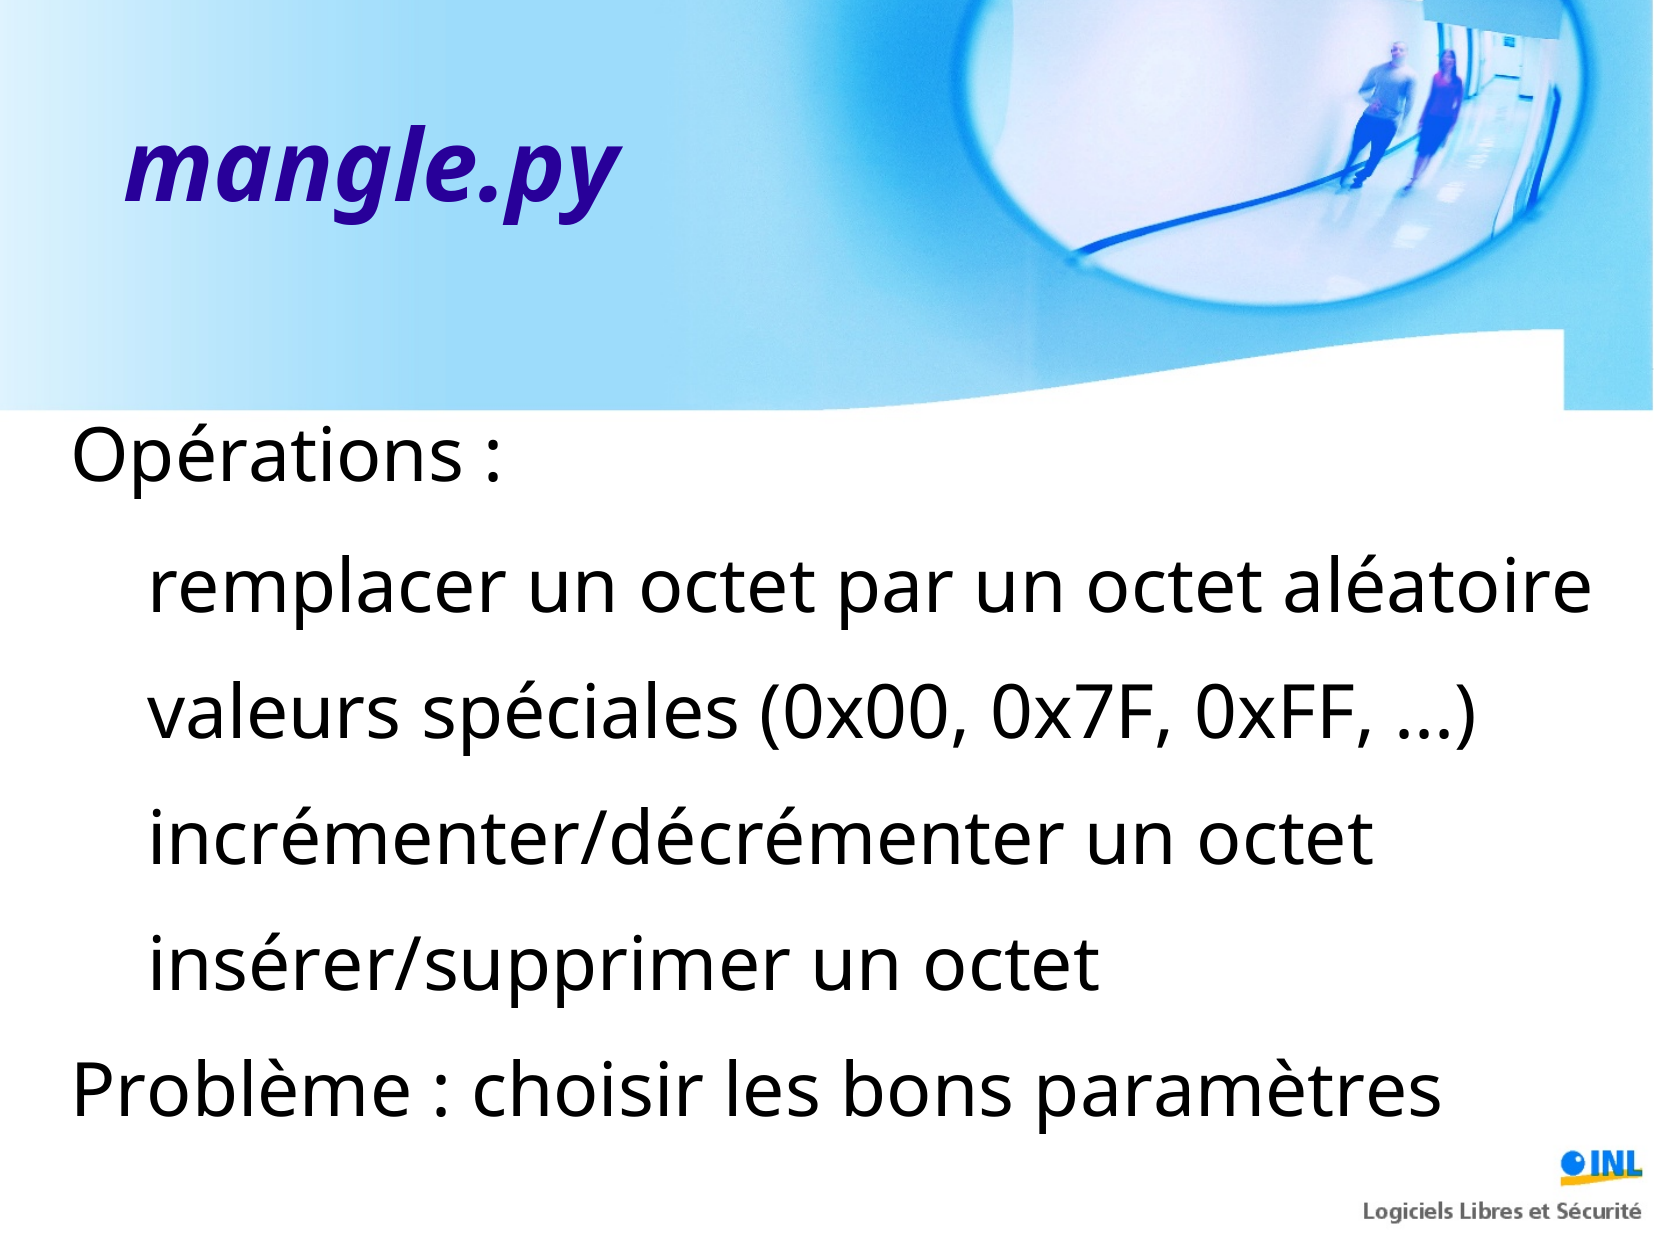

# mangle.py
Opérations :
remplacer un octet par un octet aléatoire
valeurs spéciales (0x00, 0x7F, 0xFF, ...)
incrémenter/décrémenter un octet
insérer/supprimer un octet
Problème : choisir les bons paramètres